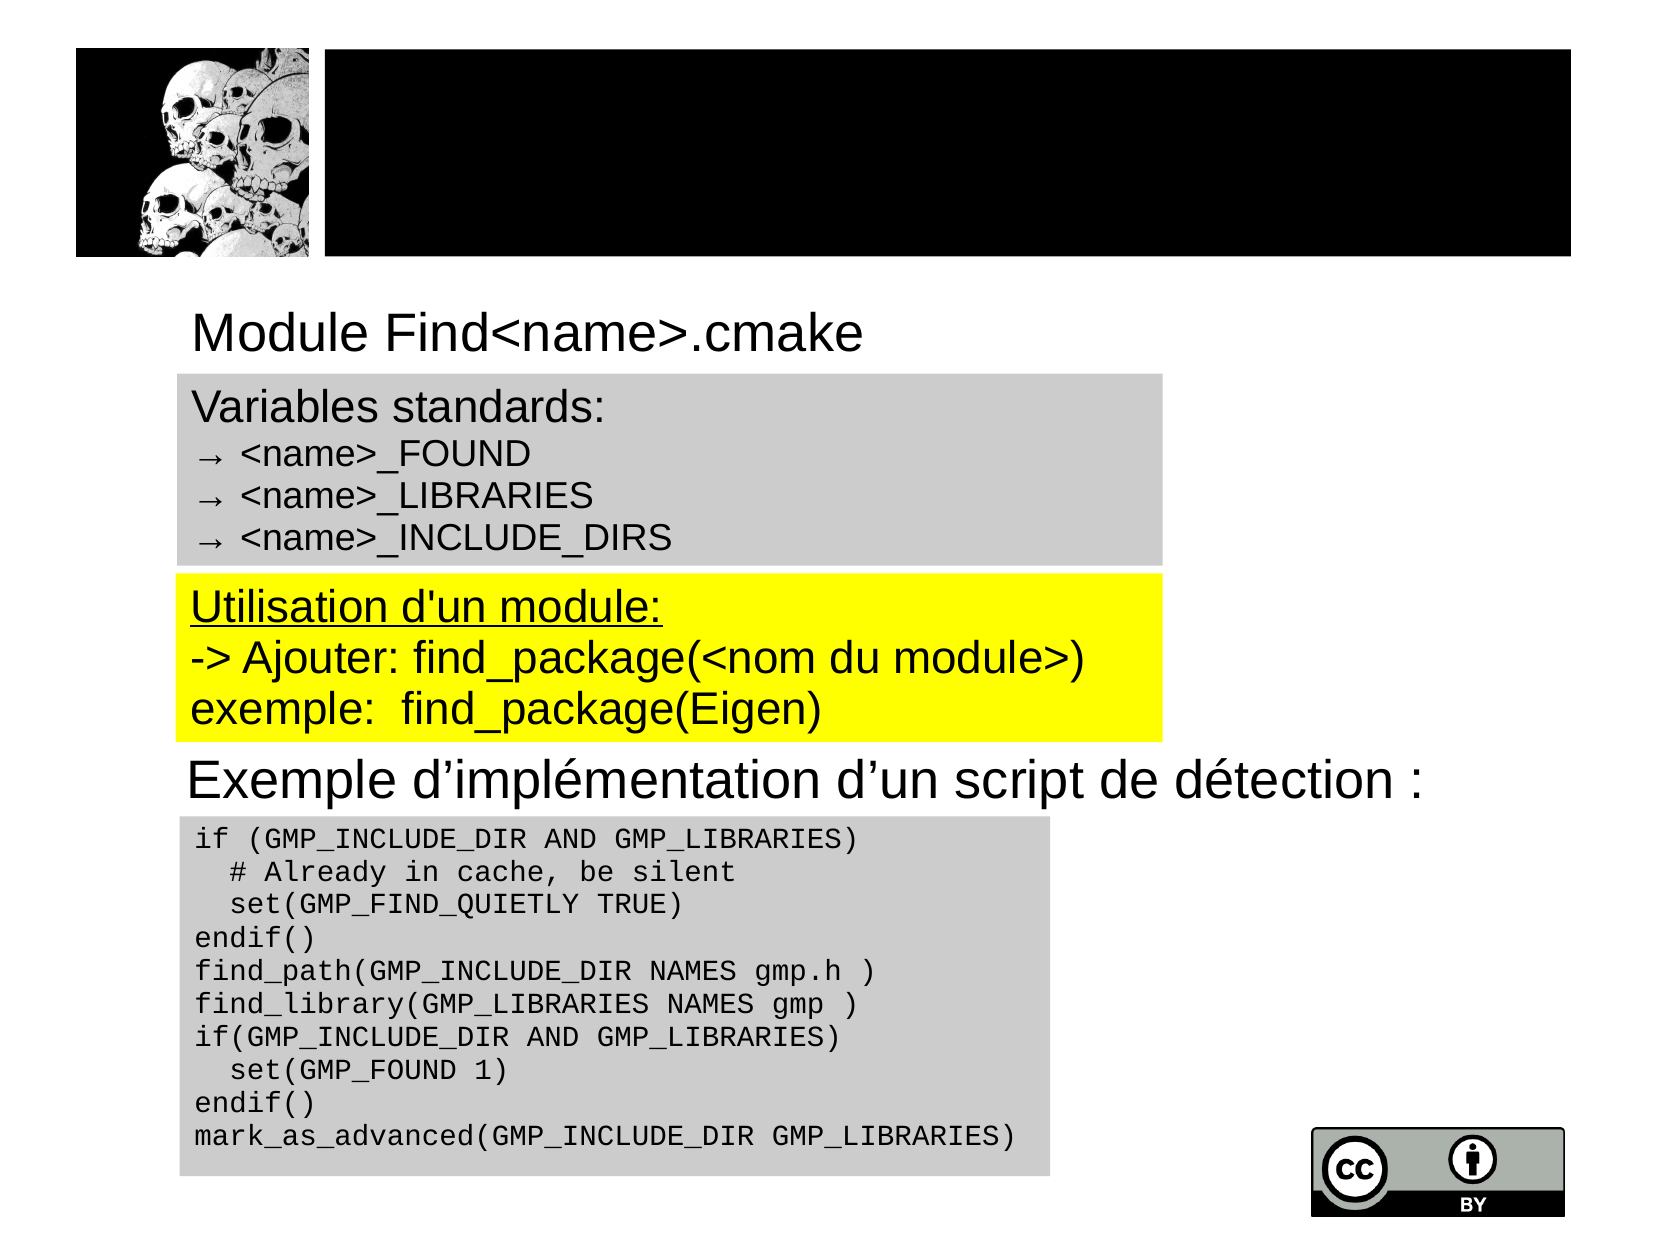

# Les bases de Cmake Les macros de détection
Module Find<name>.cmake
Variables standards:
→ <name>_FOUND
→ <name>_LIBRARIES
→ <name>_INCLUDE_DIRS
Utilisation d'un module:
-> Ajouter: find_package(<nom du module>)
exemple: find_package(Eigen)
Exemple d’implémentation d’un script de détection :
if (GMP_INCLUDE_DIR AND GMP_LIBRARIES)
 # Already in cache, be silent
 set(GMP_FIND_QUIETLY TRUE)
endif()
find_path(GMP_INCLUDE_DIR NAMES gmp.h )
find_library(GMP_LIBRARIES NAMES gmp )
if(GMP_INCLUDE_DIR AND GMP_LIBRARIES)
 set(GMP_FOUND 1)
endif()
mark_as_advanced(GMP_INCLUDE_DIR GMP_LIBRARIES)